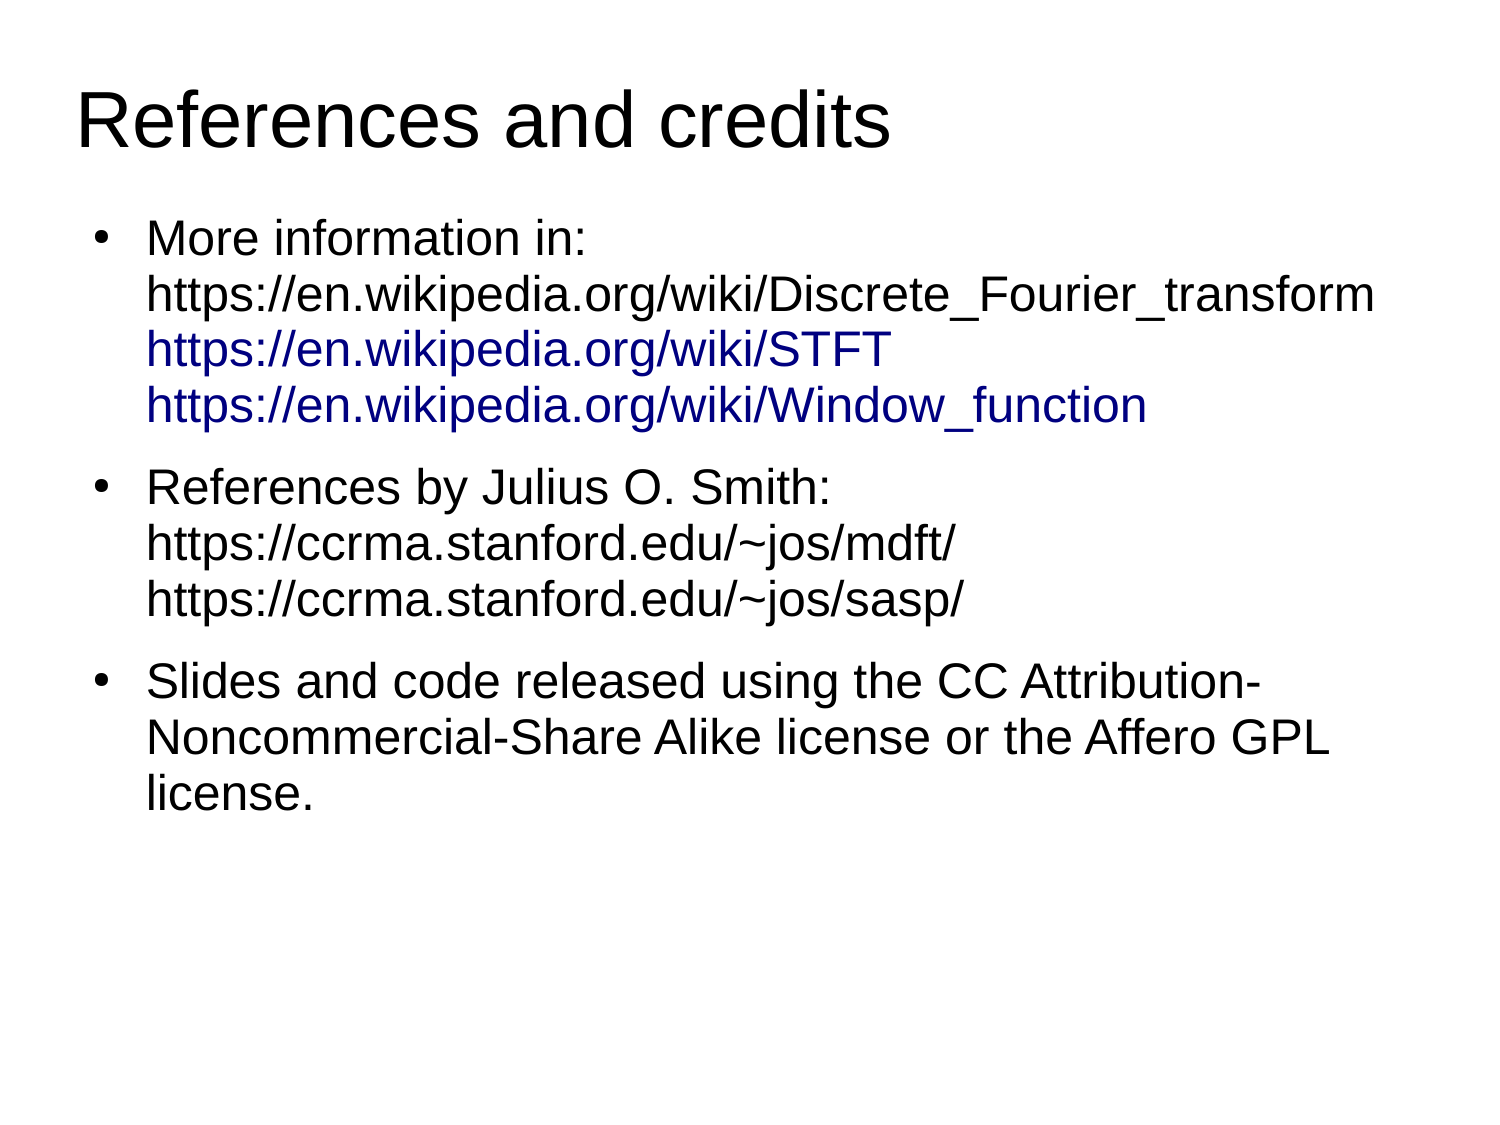

# References and credits
More information in:https://en.wikipedia.org/wiki/Discrete_Fourier_transform
https://en.wikipedia.org/wiki/STFThttps://en.wikipedia.org/wiki/Window_function
References by Julius O. Smith:https://ccrma.stanford.edu/~jos/mdft/https://ccrma.stanford.edu/~jos/sasp/
Slides and code released using the CC Attribution-Noncommercial-Share Alike license or the Affero GPL license.